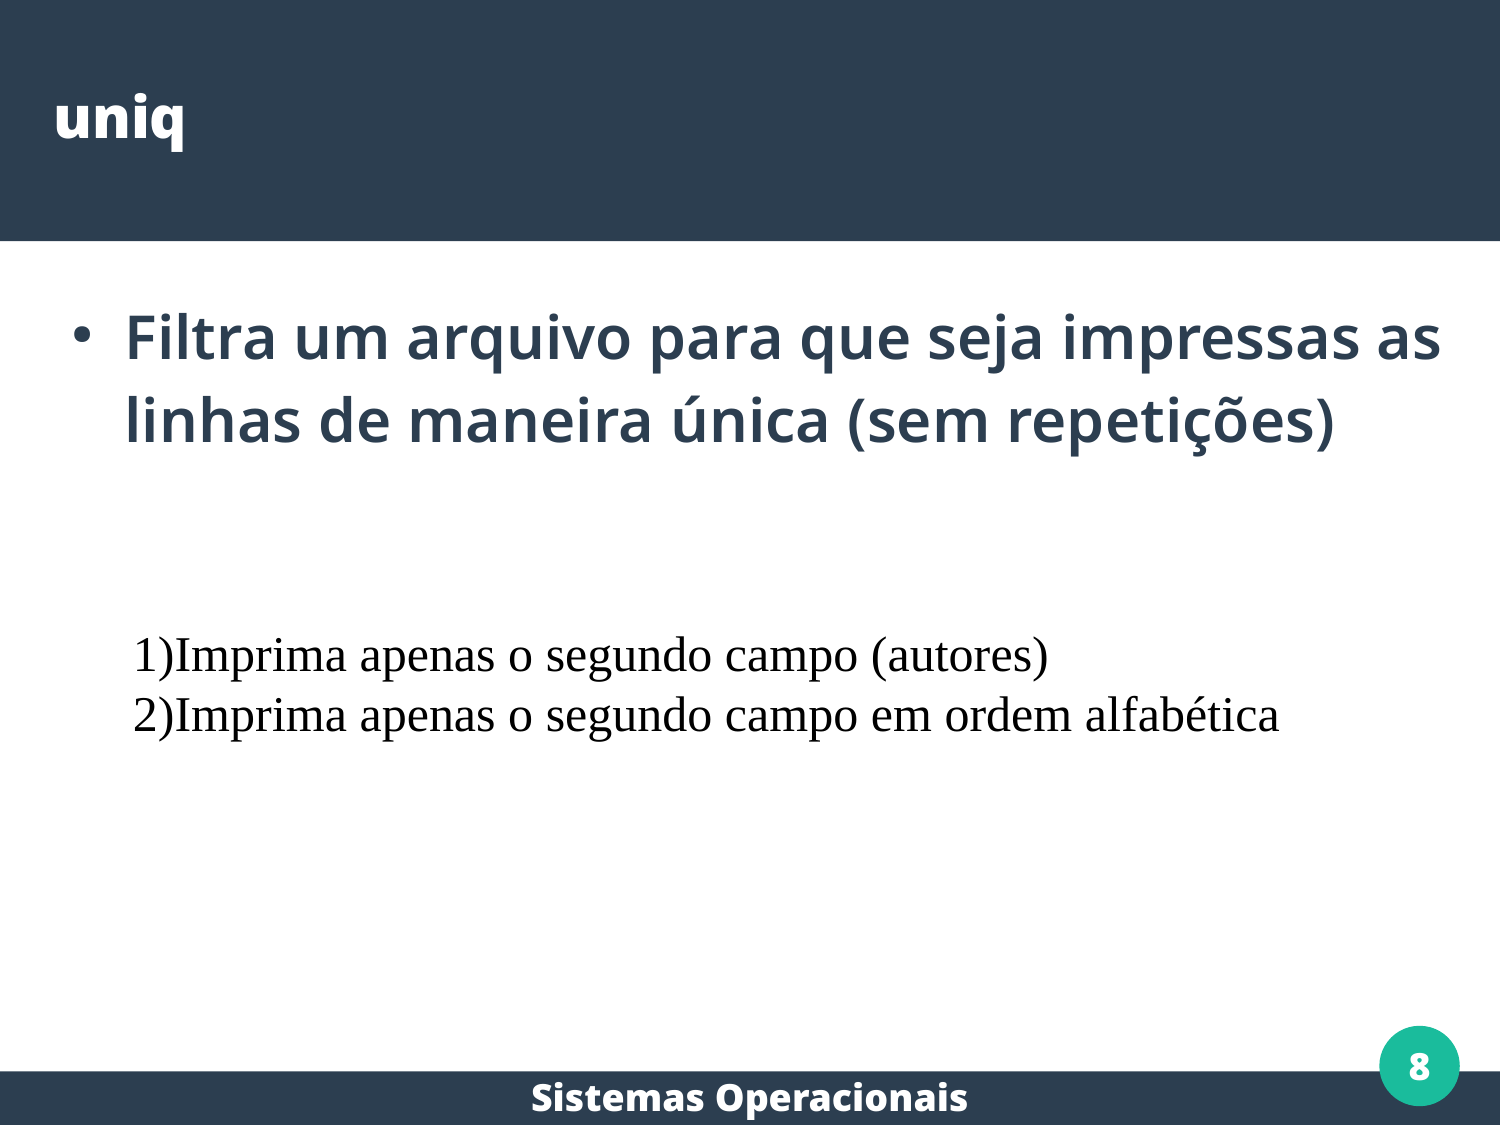

# uniq
Filtra um arquivo para que seja impressas as linhas de maneira única (sem repetições)
Imprima apenas o segundo campo (autores)
Imprima apenas o segundo campo em ordem alfabética
8
Sistemas Operacionais